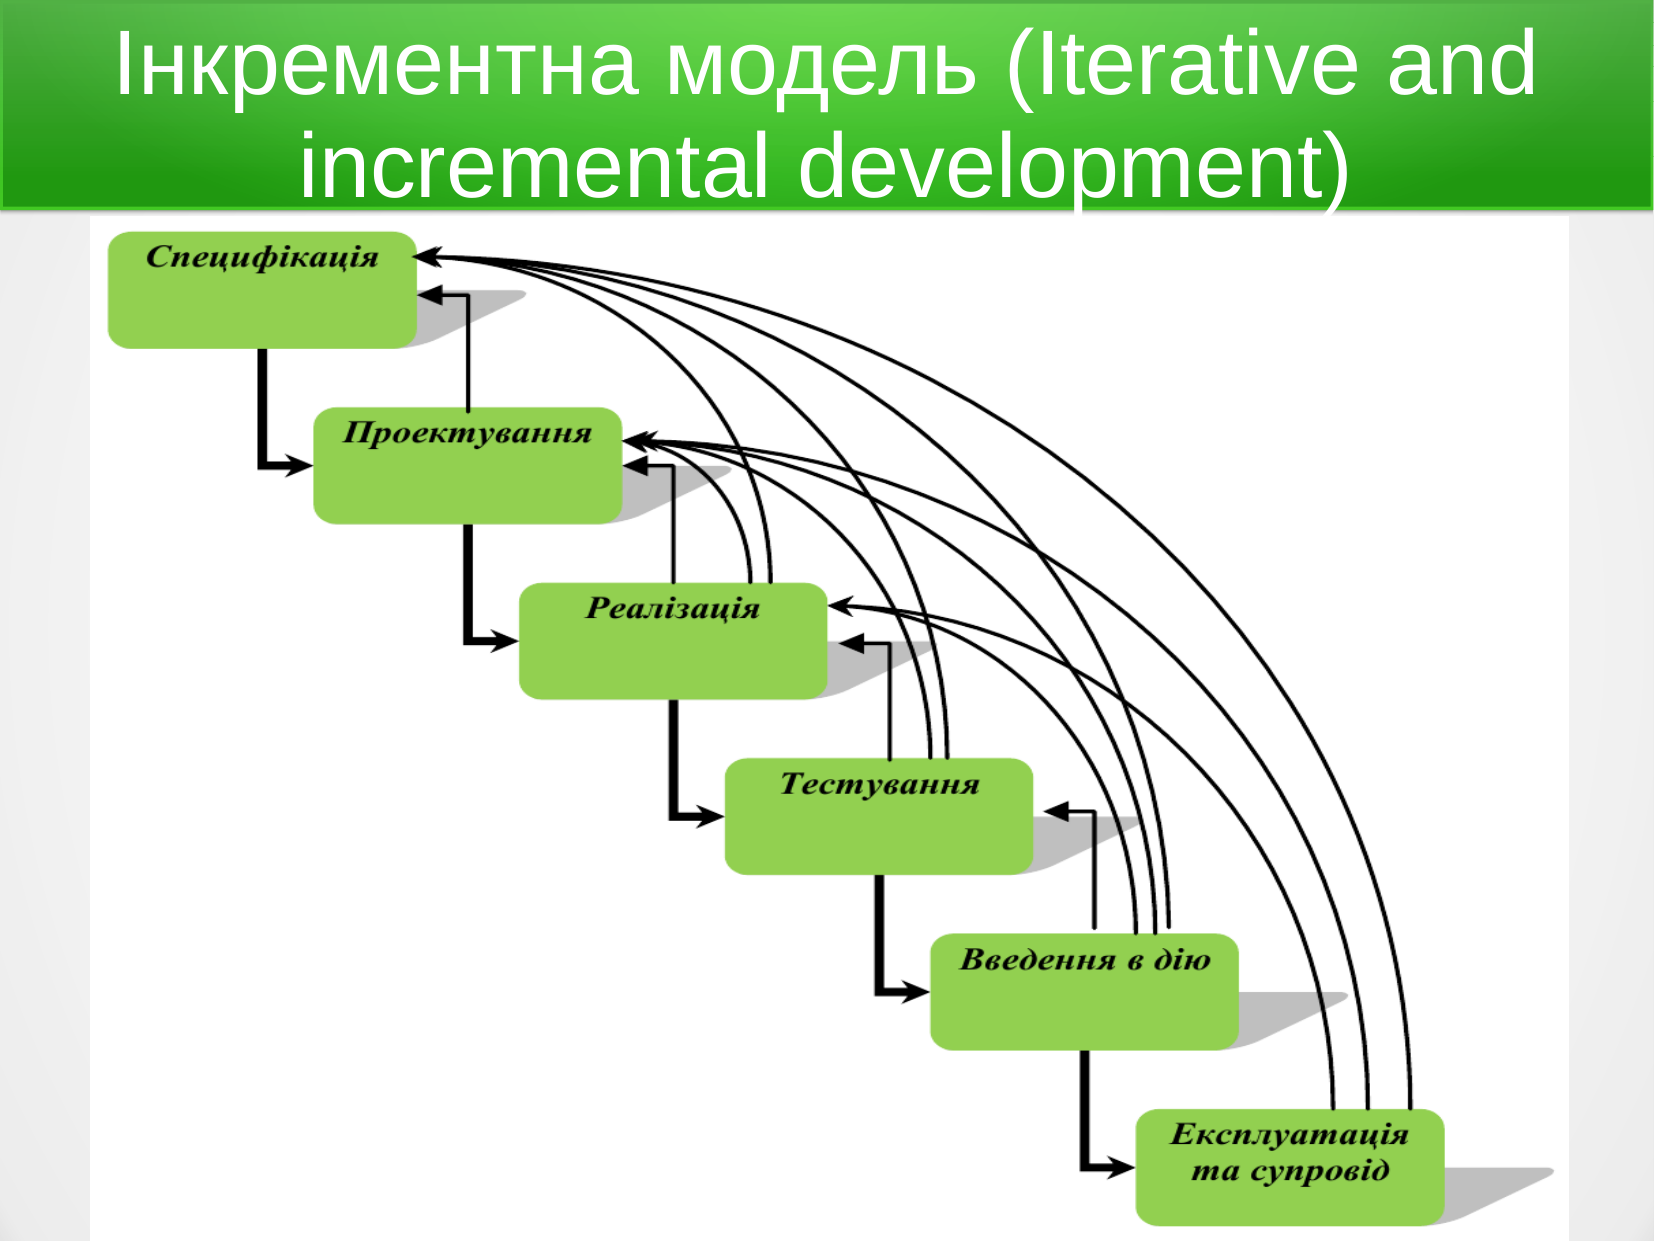

# Інкрементна модель (Iterative and incremental development)